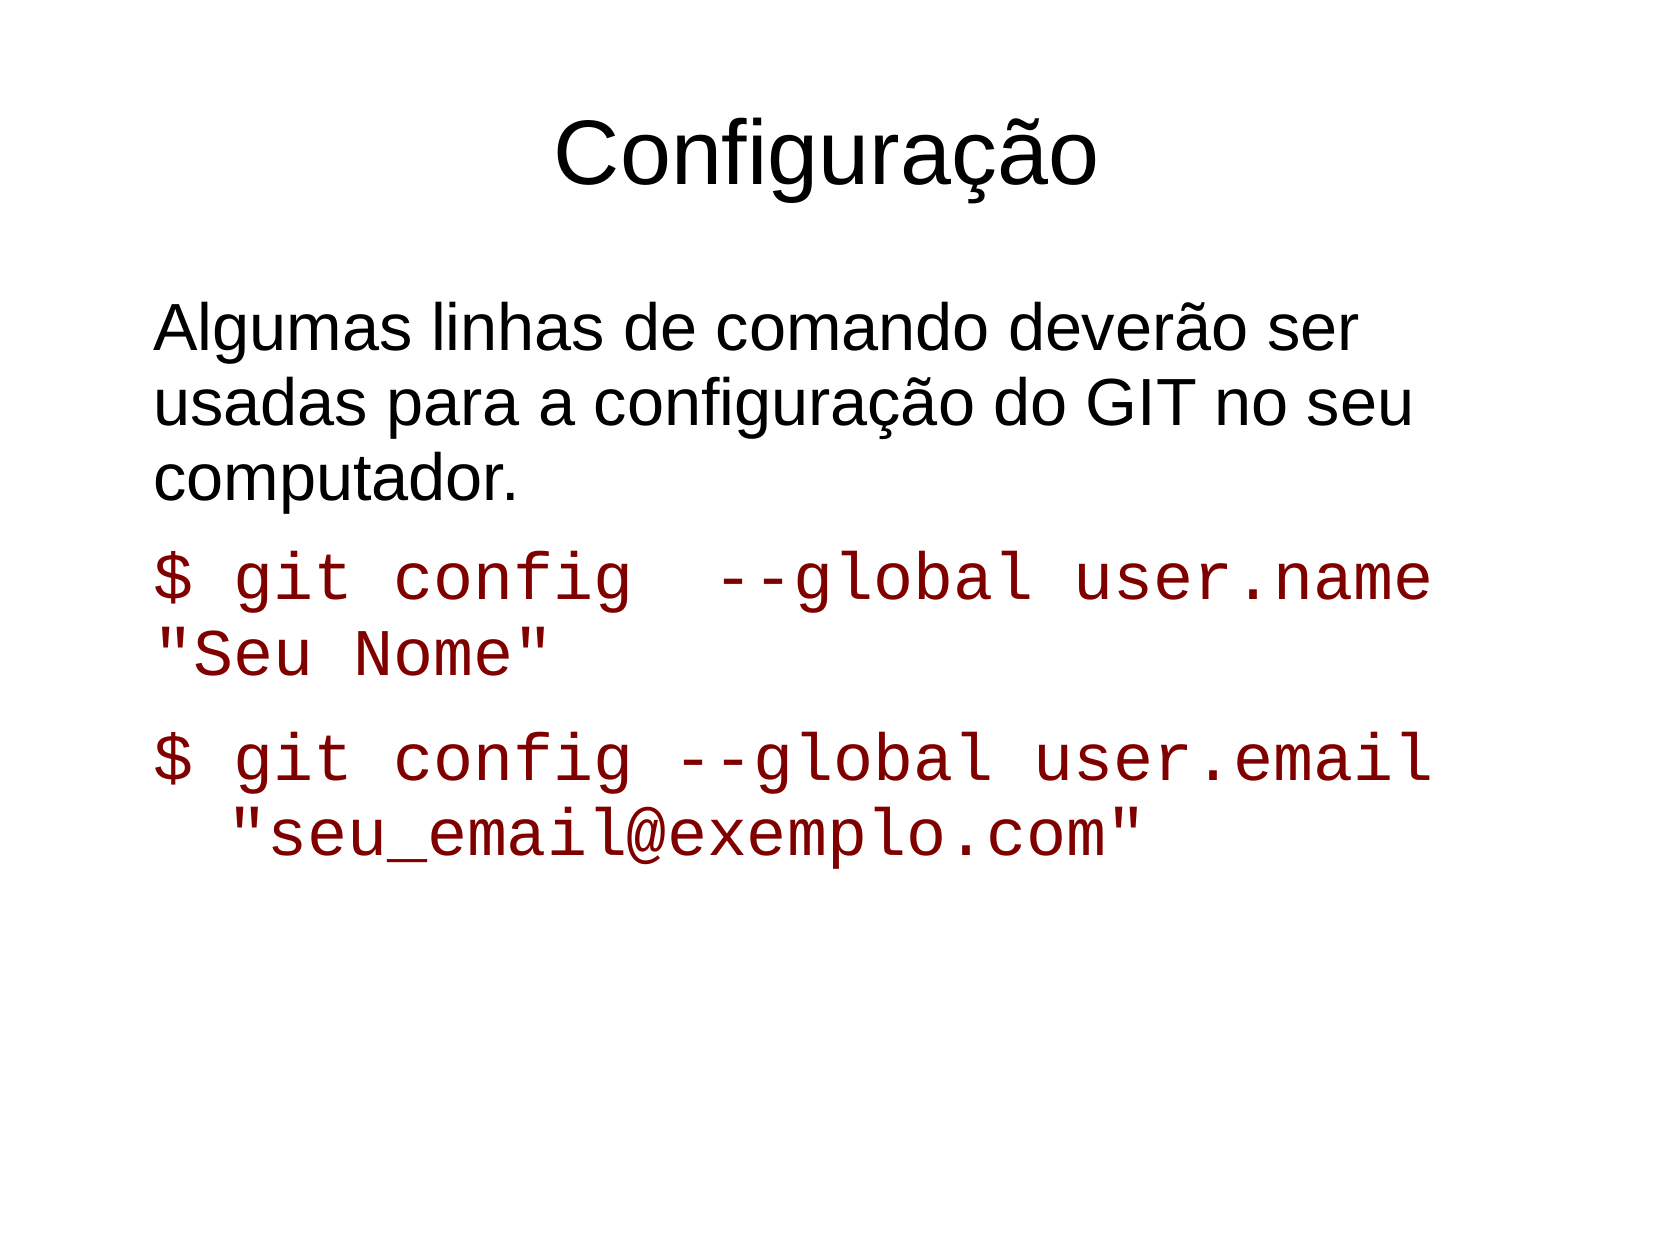

# Configuração
Algumas linhas de comando deverão ser usadas para a configuração do GIT no seu computador.
$ git config --global user.name "Seu Nome"
$ git config --global user.email 	"seu_email@exemplo.com"